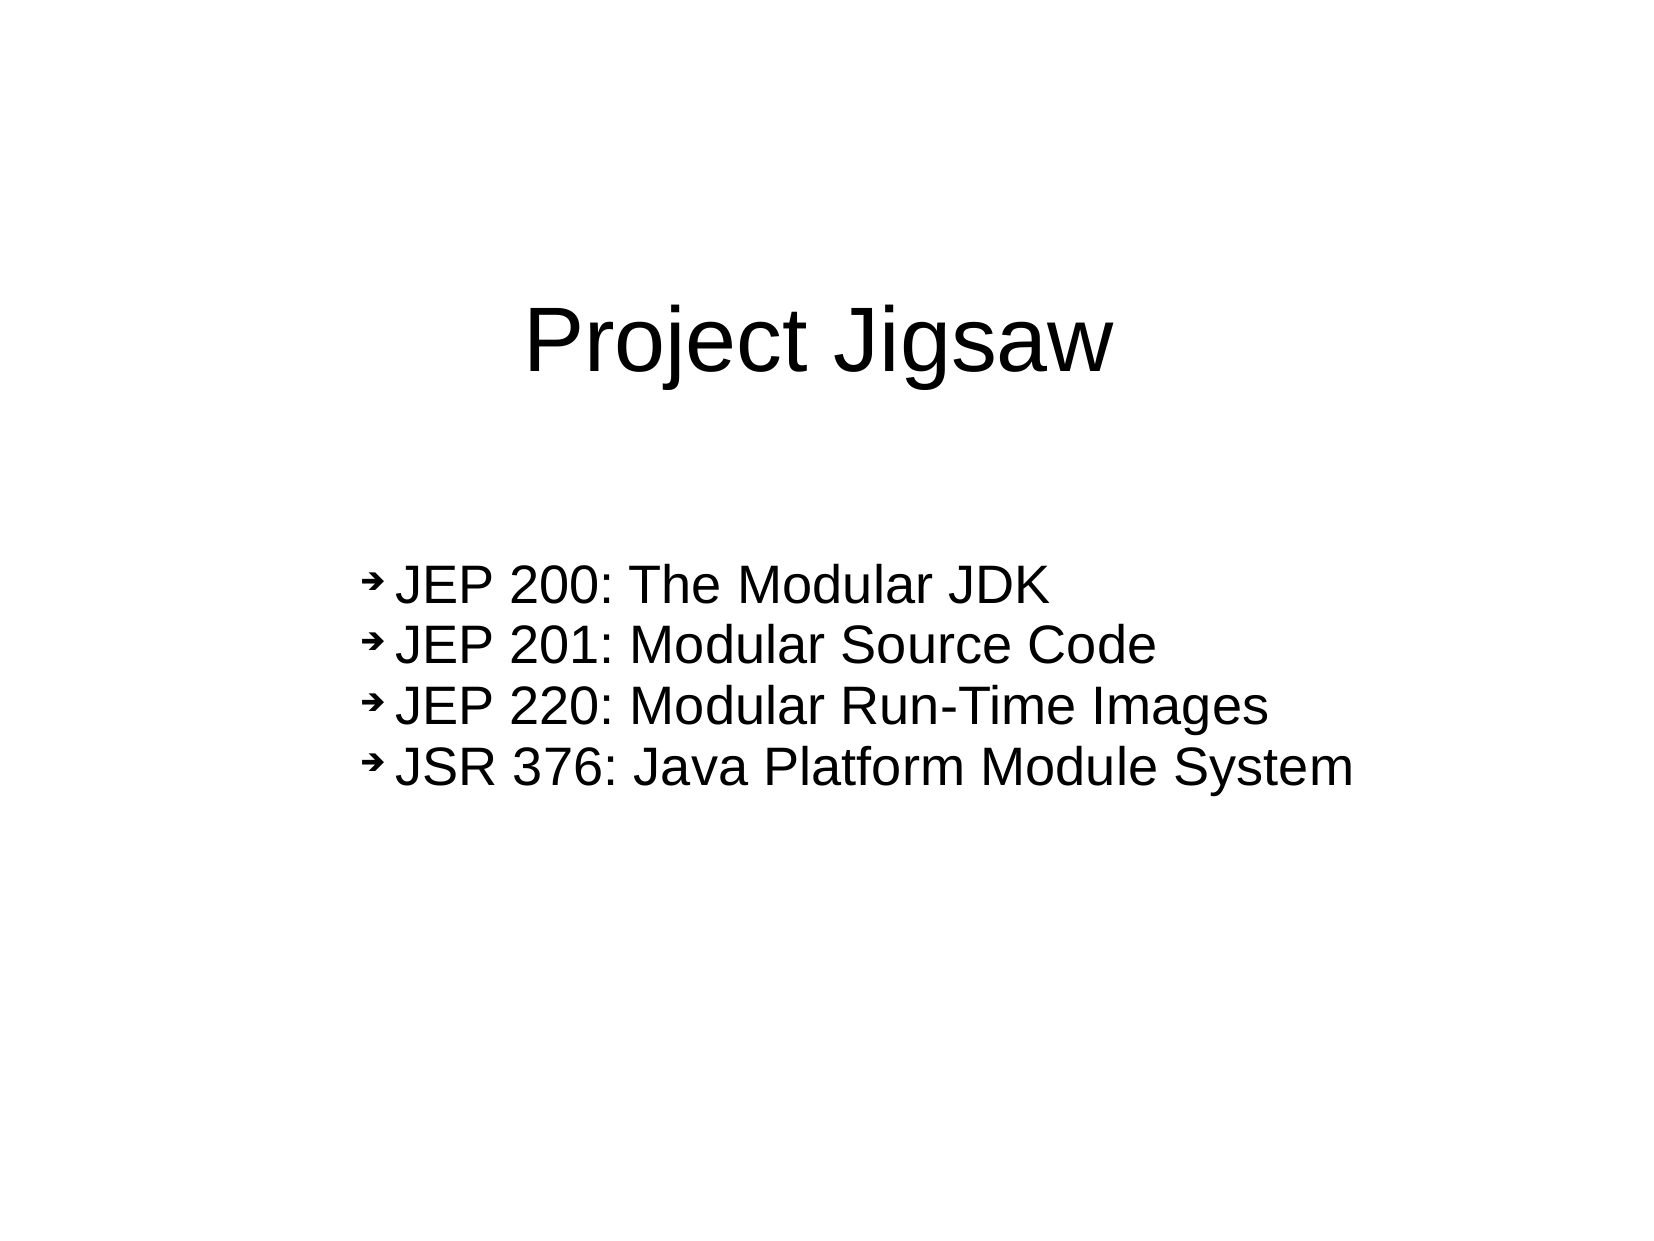

# Project Jigsaw
JEP 200: The Modular JDK
JEP 201: Modular Source Code
JEP 220: Modular Run-Time Images
JSR 376: Java Platform Module System